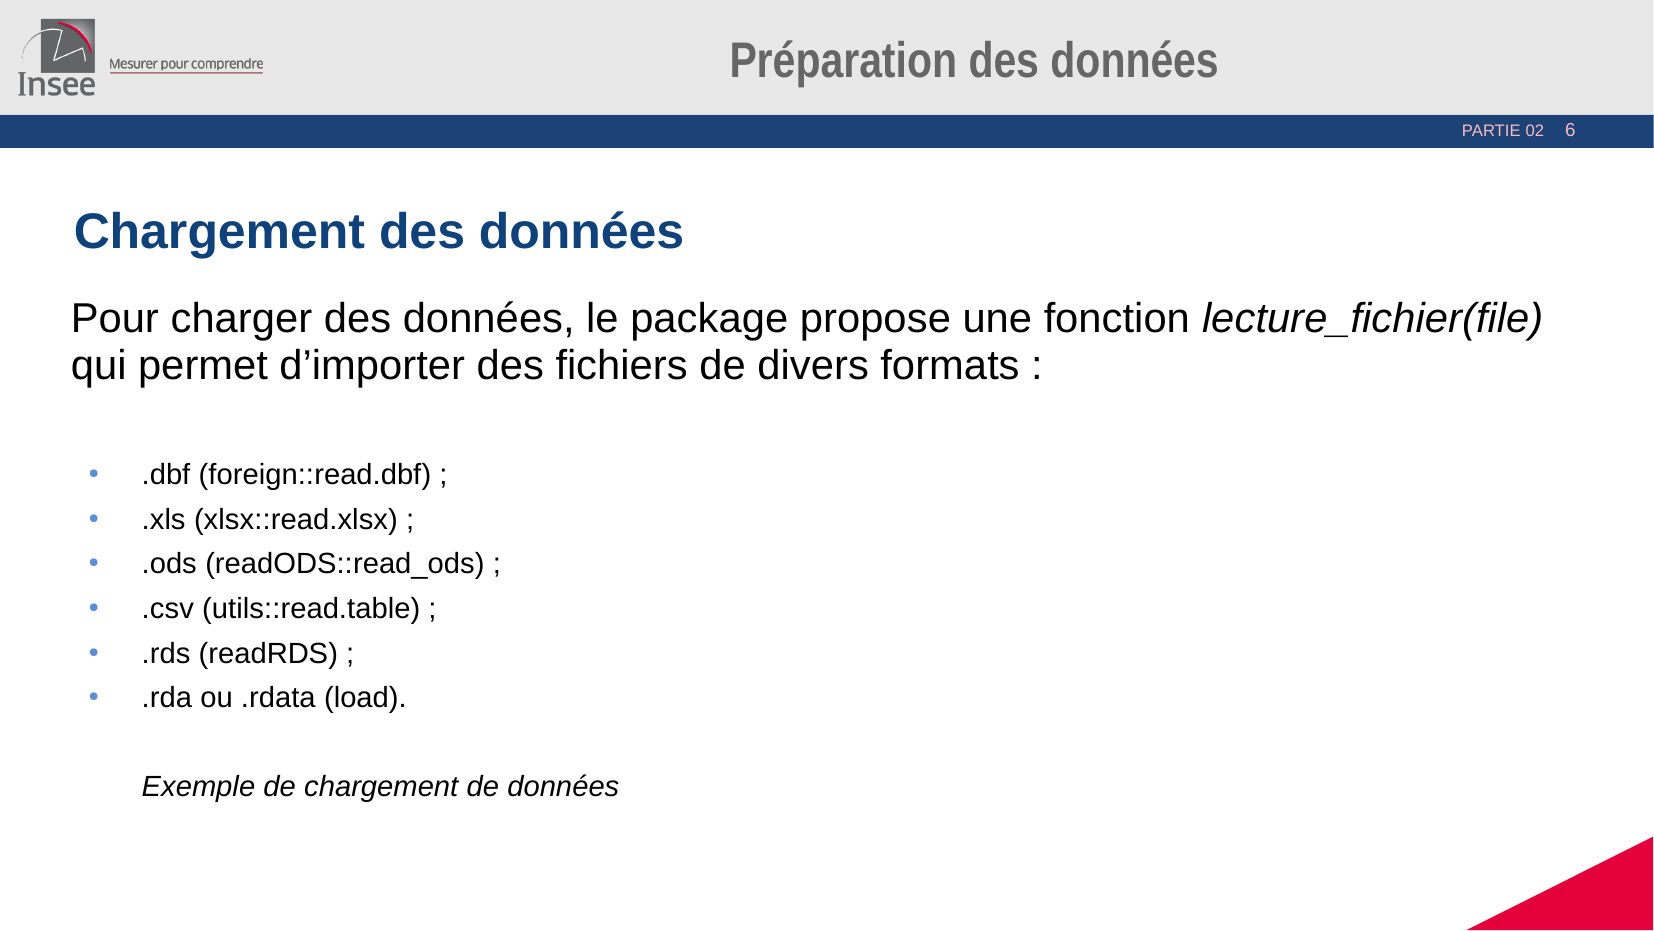

# Préparation des données
PARTIE 02
6
Chargement des données
Pour charger des données, le package propose une fonction lecture_fichier(file) qui permet d’importer des fichiers de divers formats :
.dbf (foreign::read.dbf) ;
.xls (xlsx::read.xlsx) ;
.ods (readODS::read_ods) ;
.csv (utils::read.table) ;
.rds (readRDS) ;
.rda ou .rdata (load).
Exemple de chargement de données